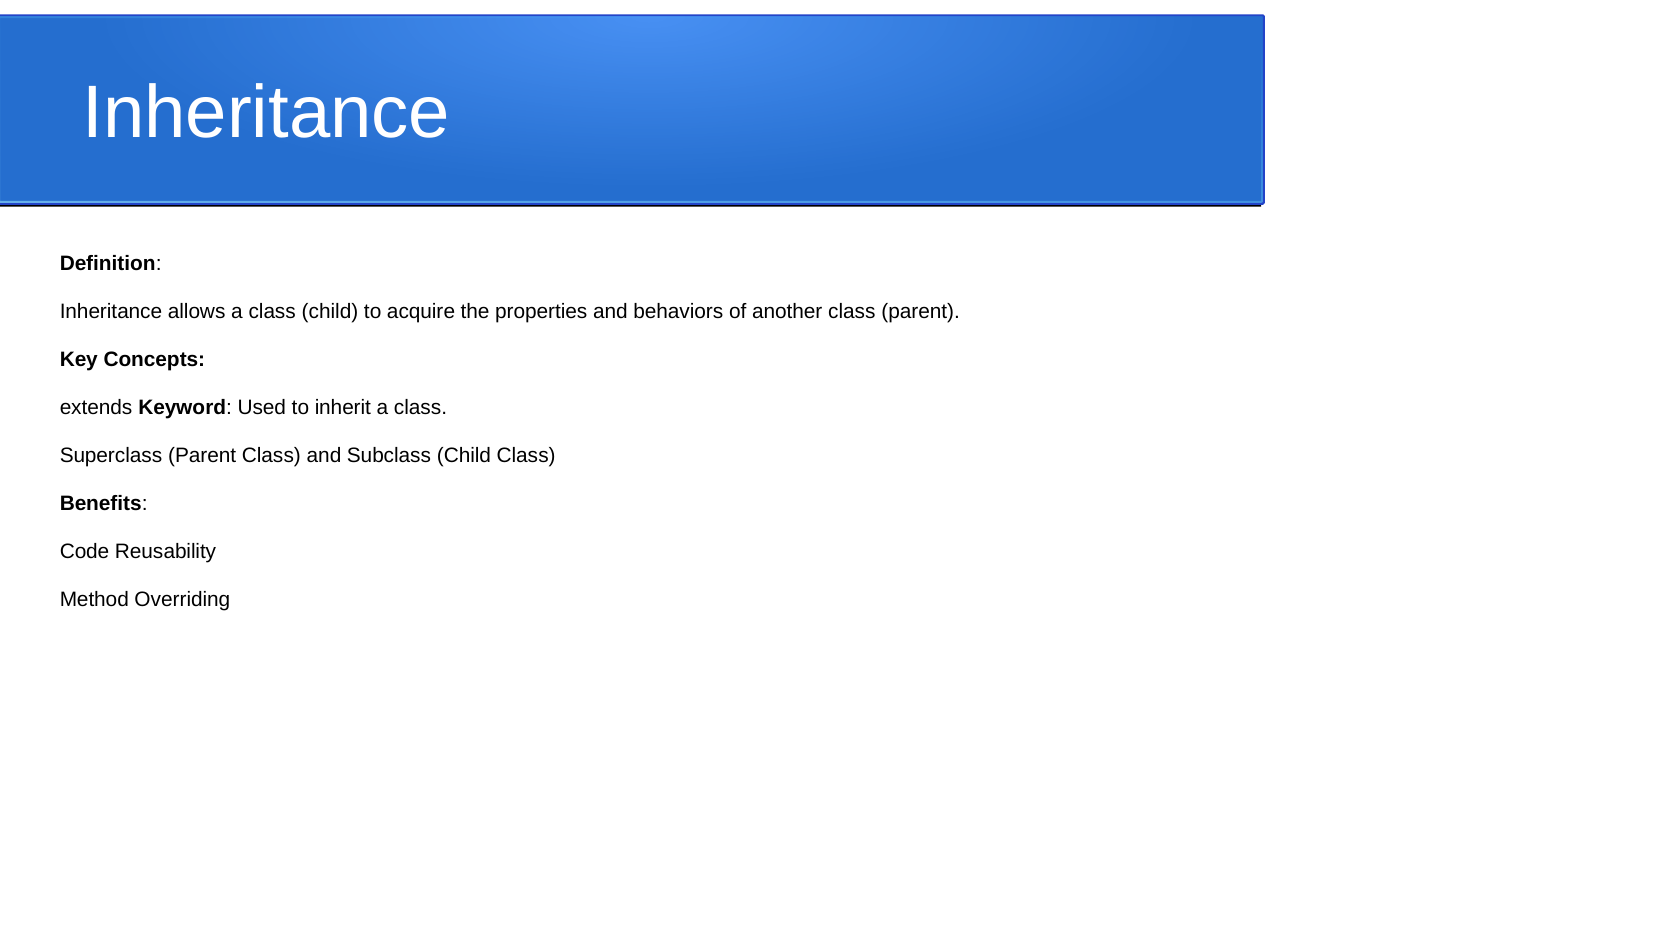

# Inheritance
Definition:
Inheritance allows a class (child) to acquire the properties and behaviors of another class (parent).
Key Concepts:
extends Keyword: Used to inherit a class.
Superclass (Parent Class) and Subclass (Child Class)
Benefits:
Code Reusability
Method Overriding